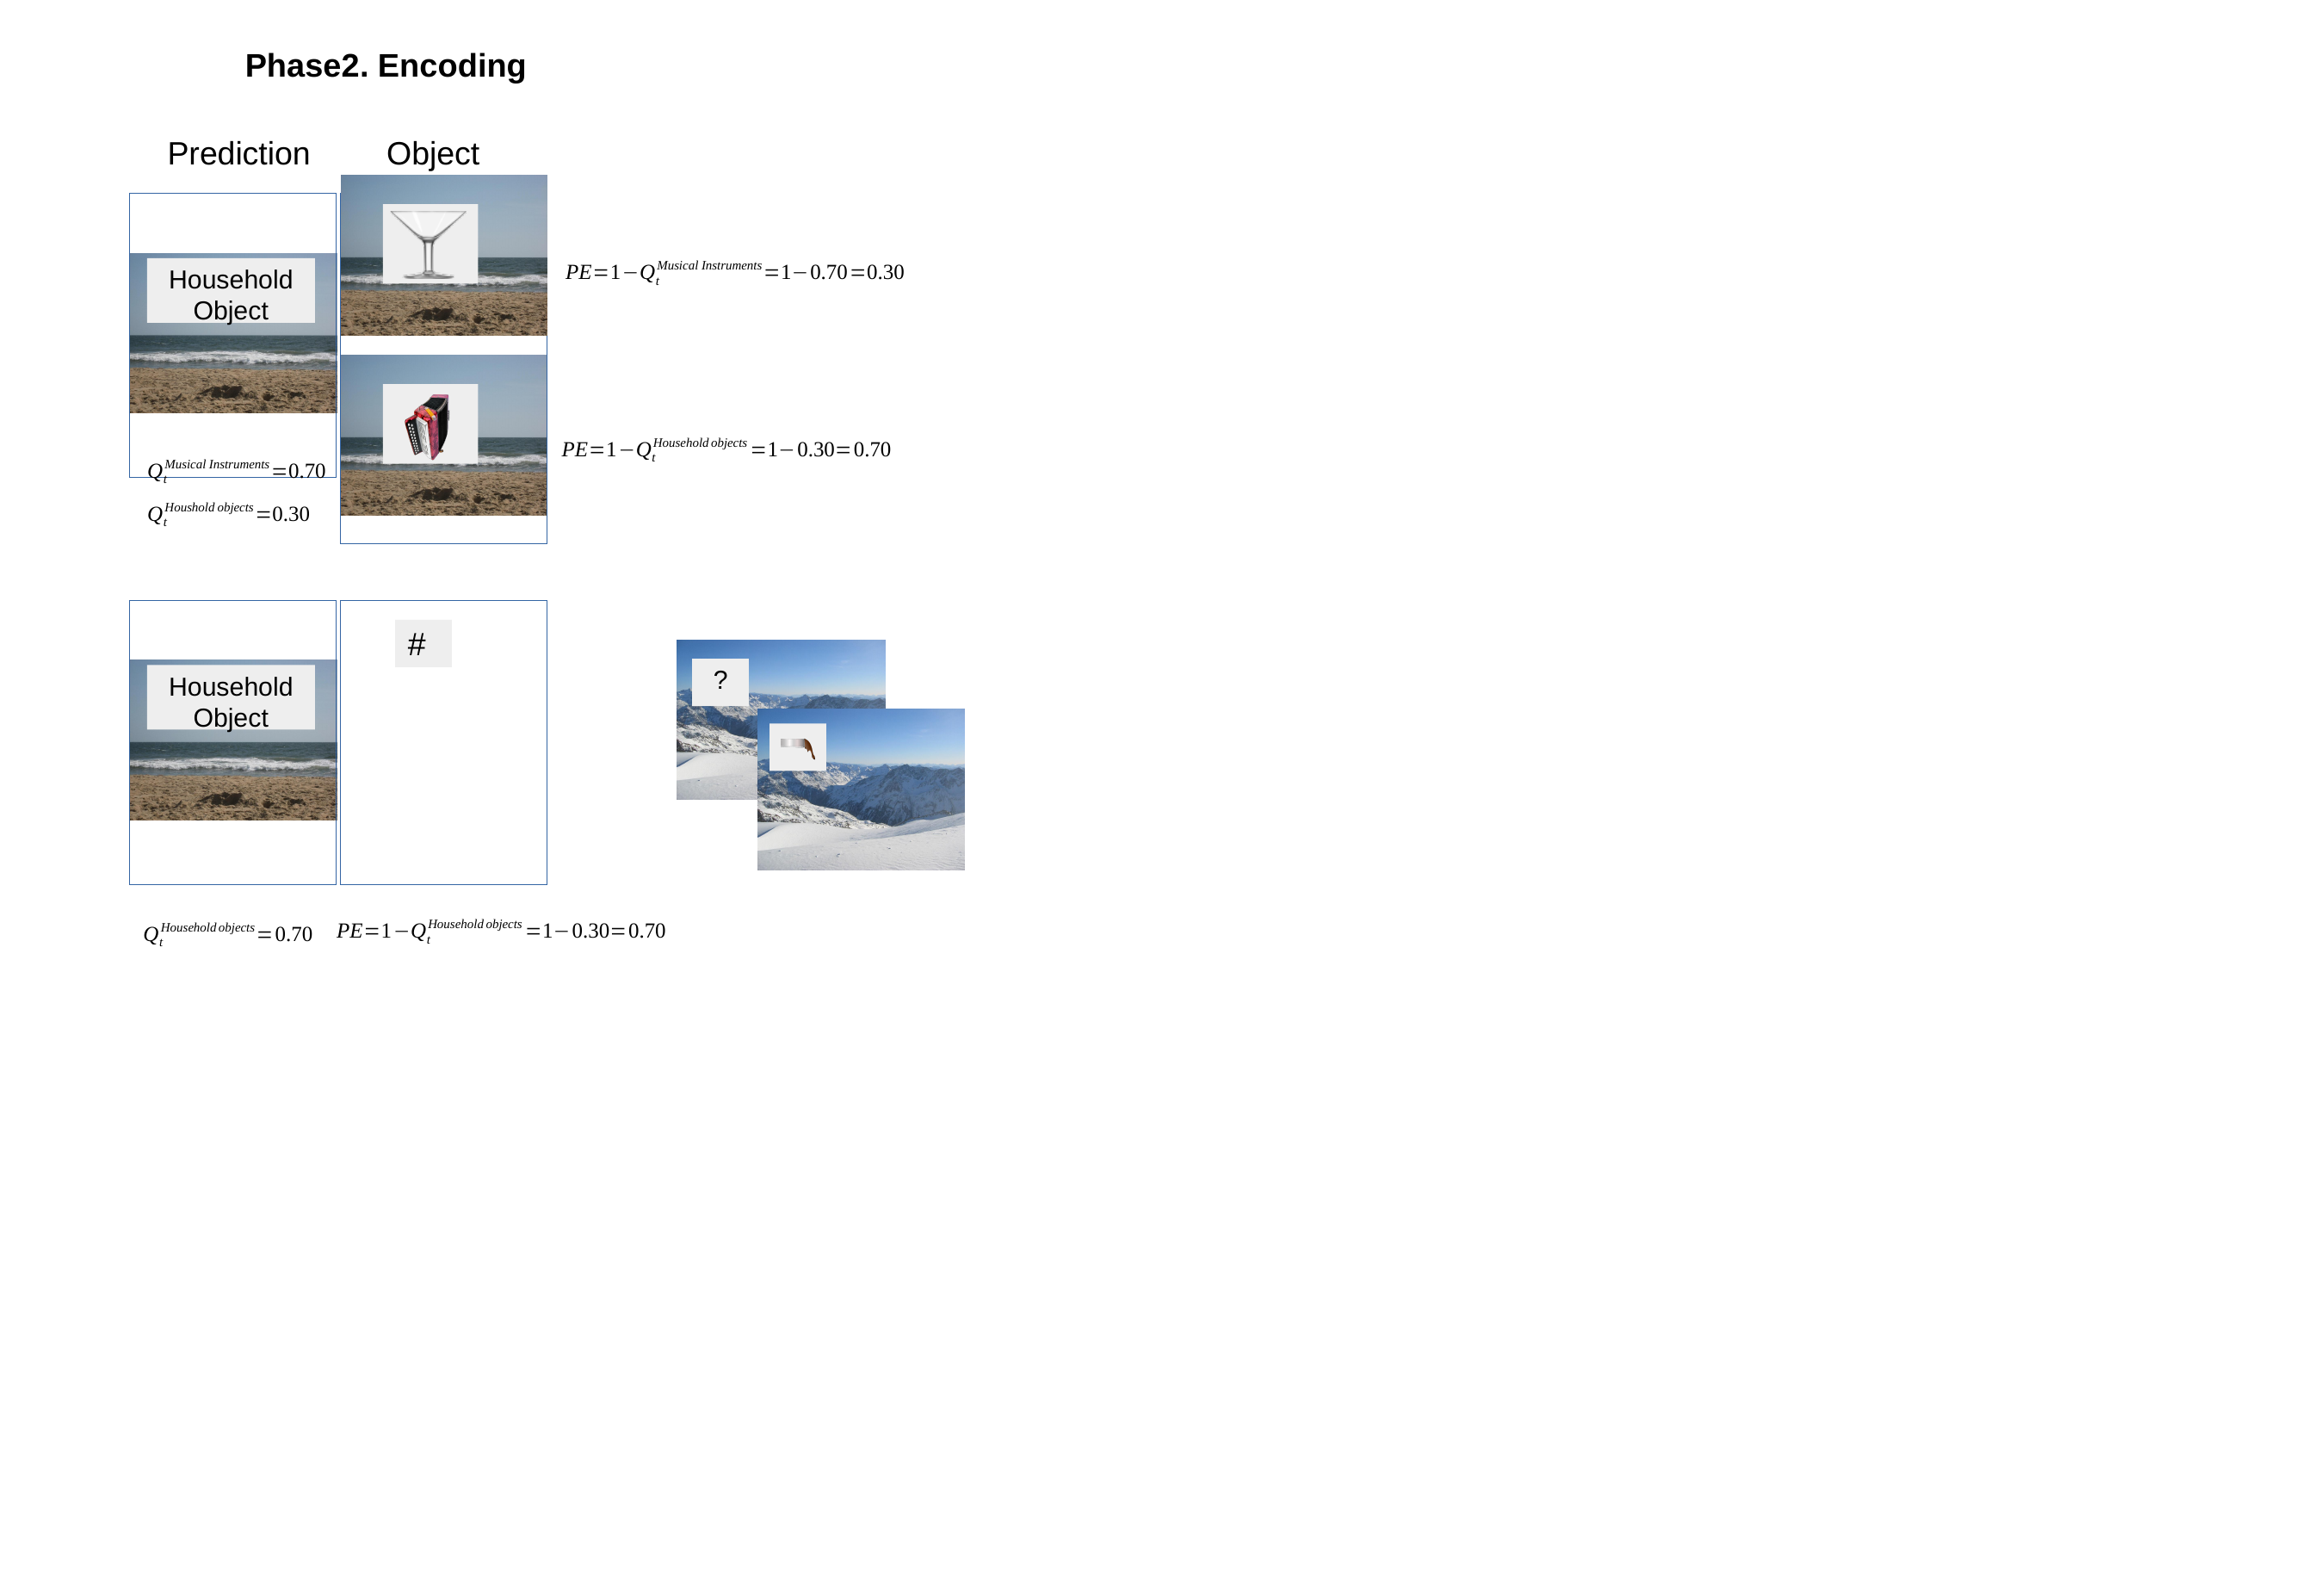

Phase2. Encoding
Prediction
Object
Household Object
#
?
Household Object